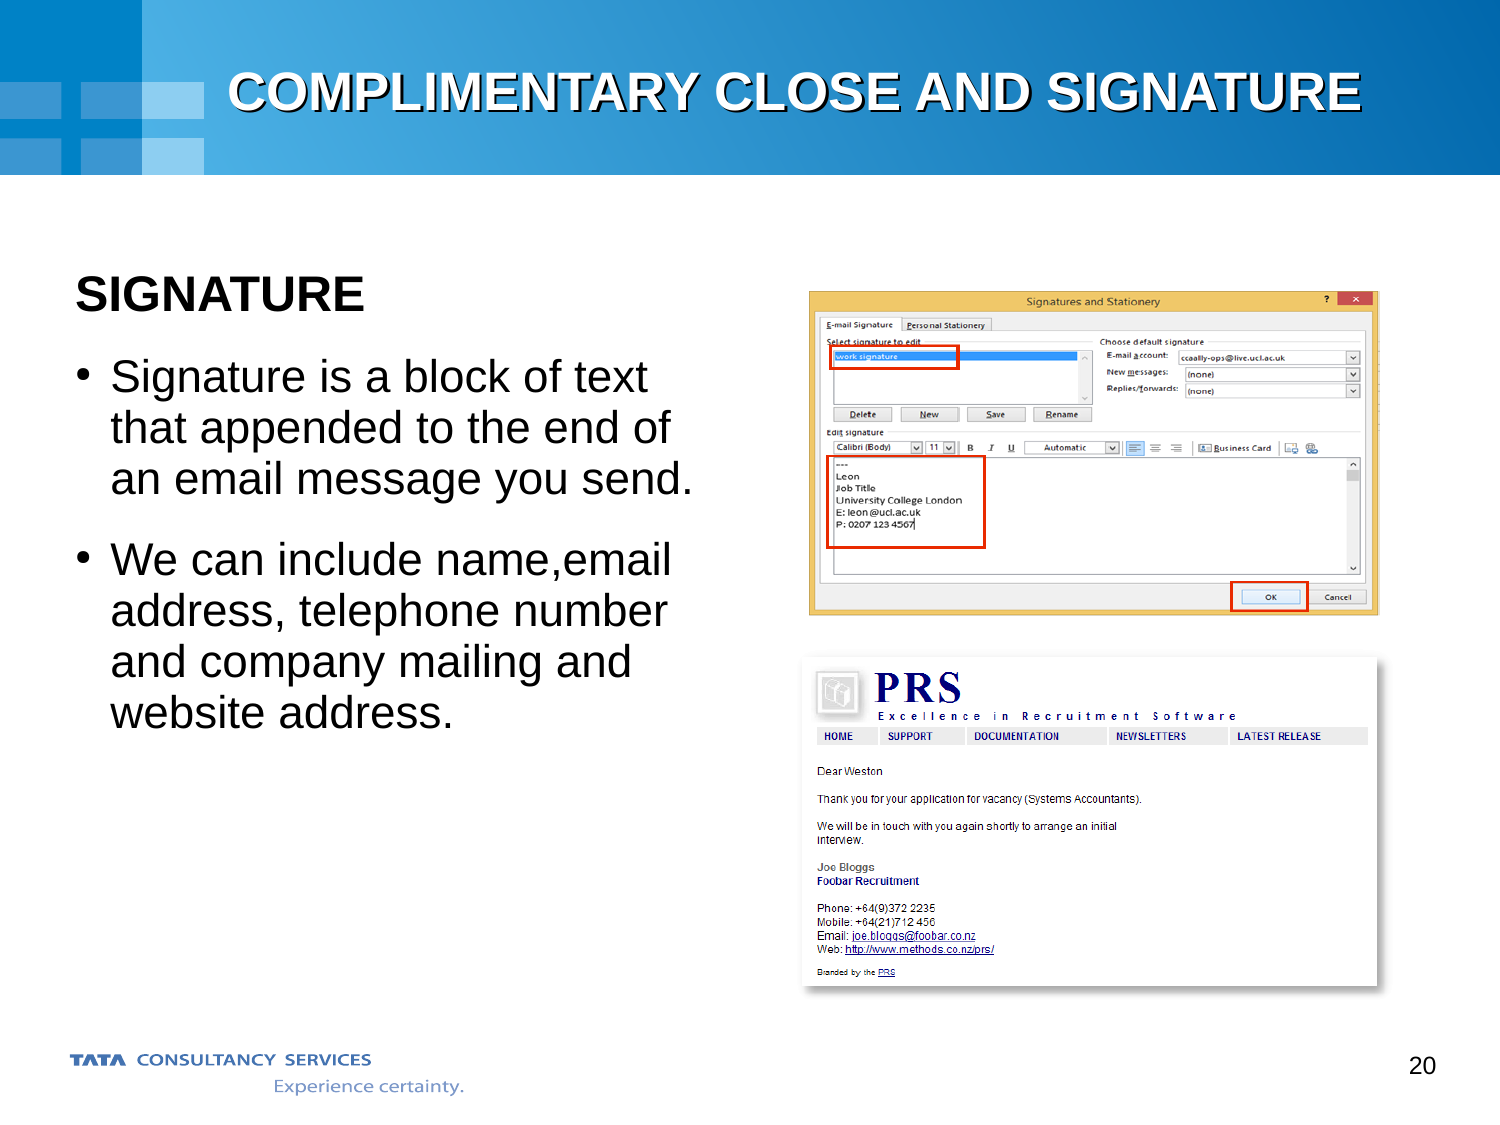

# COMPLIMENTARY CLOSE AND SIGNATURE
SIGNATURE
Signature is a block of text that appended to the end of an email message you send.
We can include name,email address, telephone number and company mailing and website address.